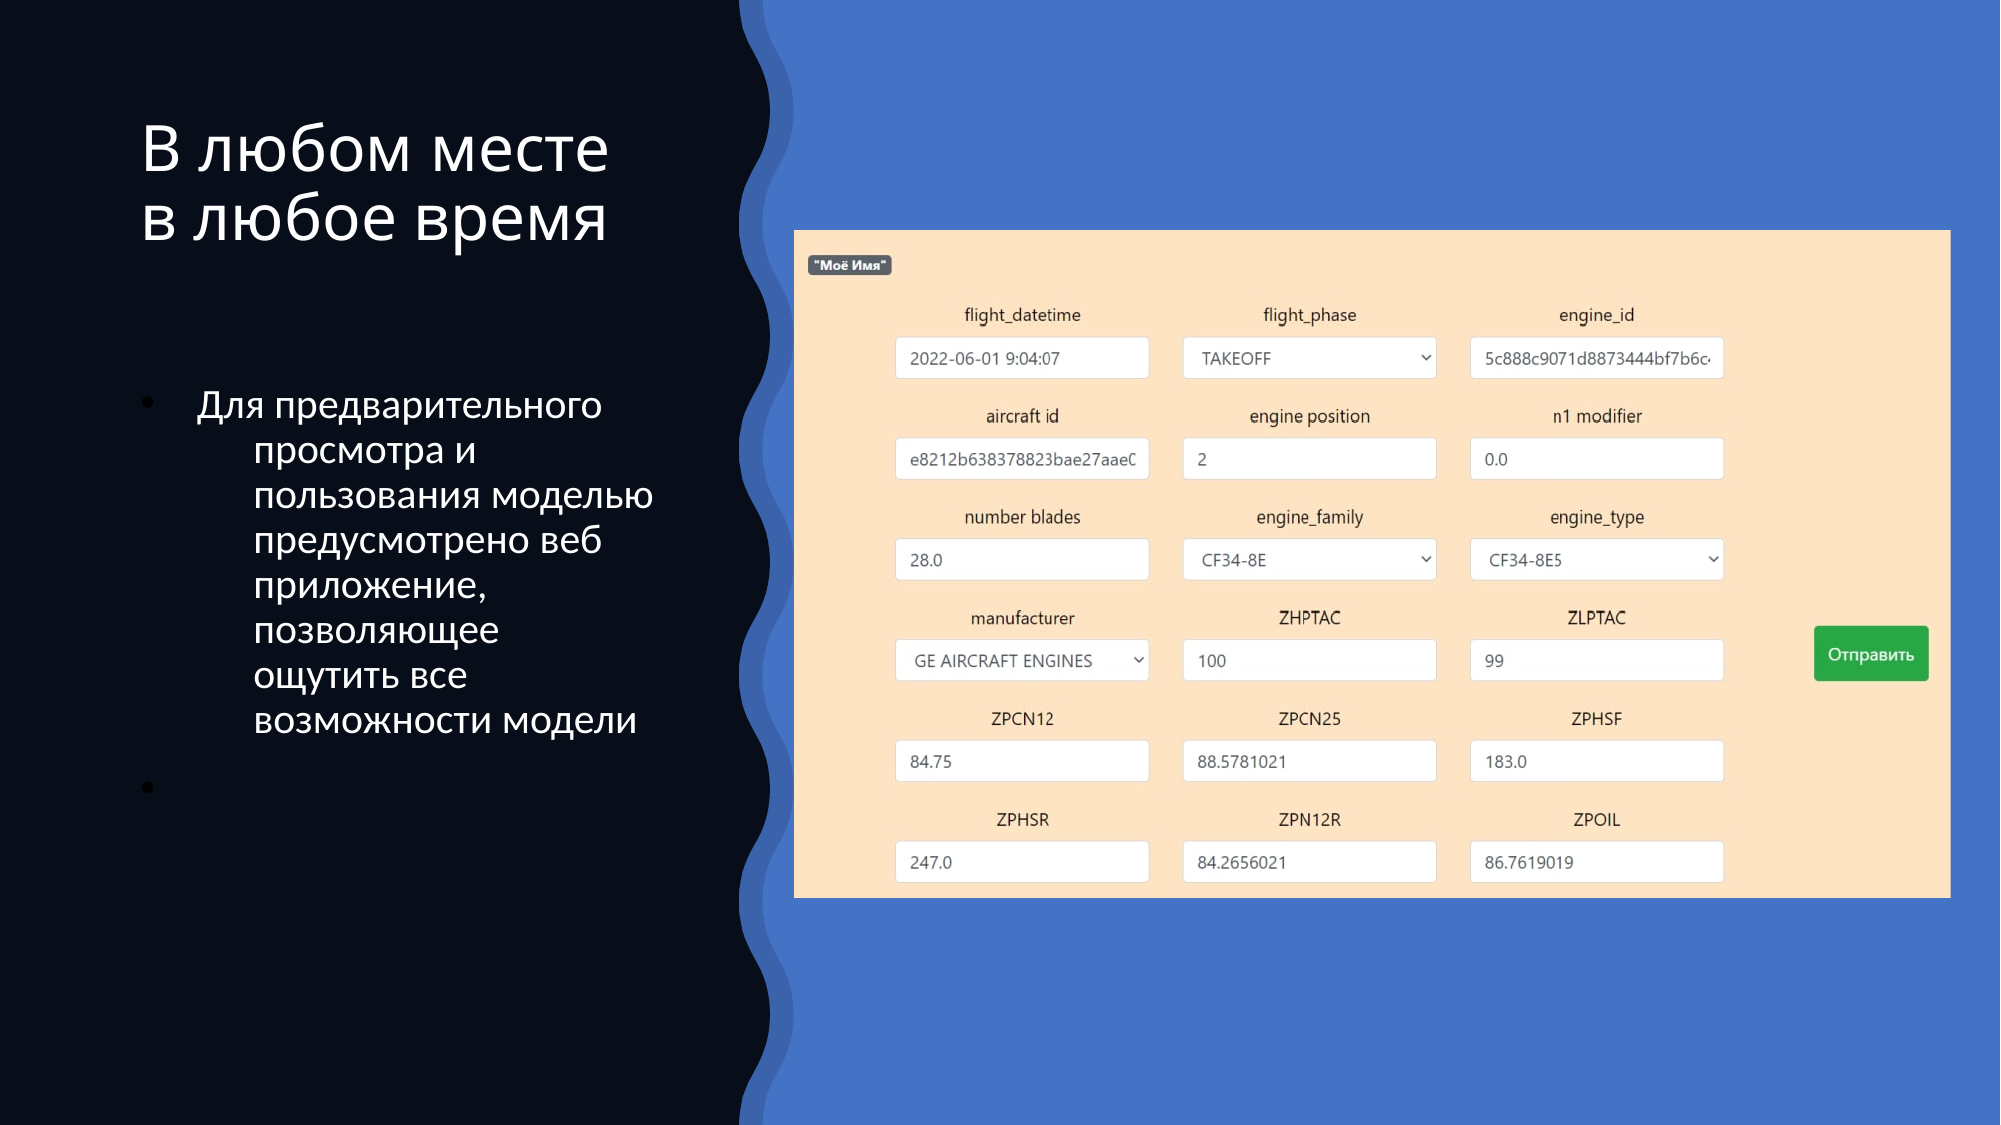

# В любом месте в любое время
Для предварительного 
просмотра и пользования моделью предусмотрено веб приложение, 
позволяющее ощутить все 
возможности модели